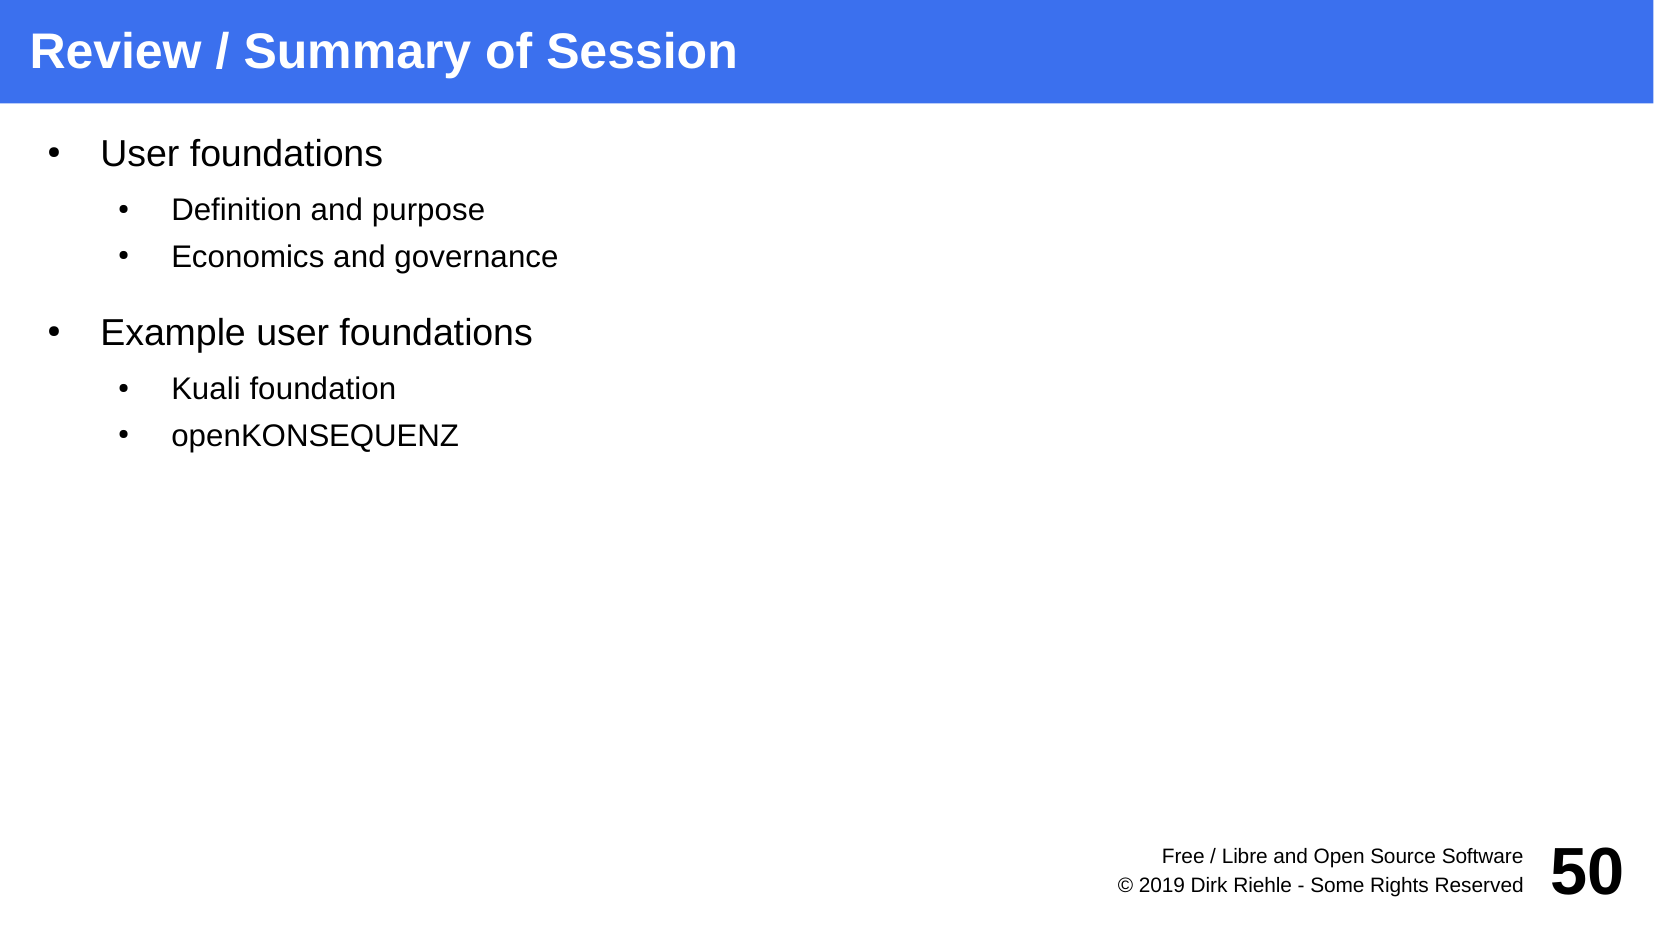

# Review / Summary of Session
User foundations
Definition and purpose
Economics and governance
Example user foundations
Kuali foundation
openKONSEQUENZ
Free / Libre and Open Source Software
50
© 2019 Dirk Riehle - Some Rights Reserved